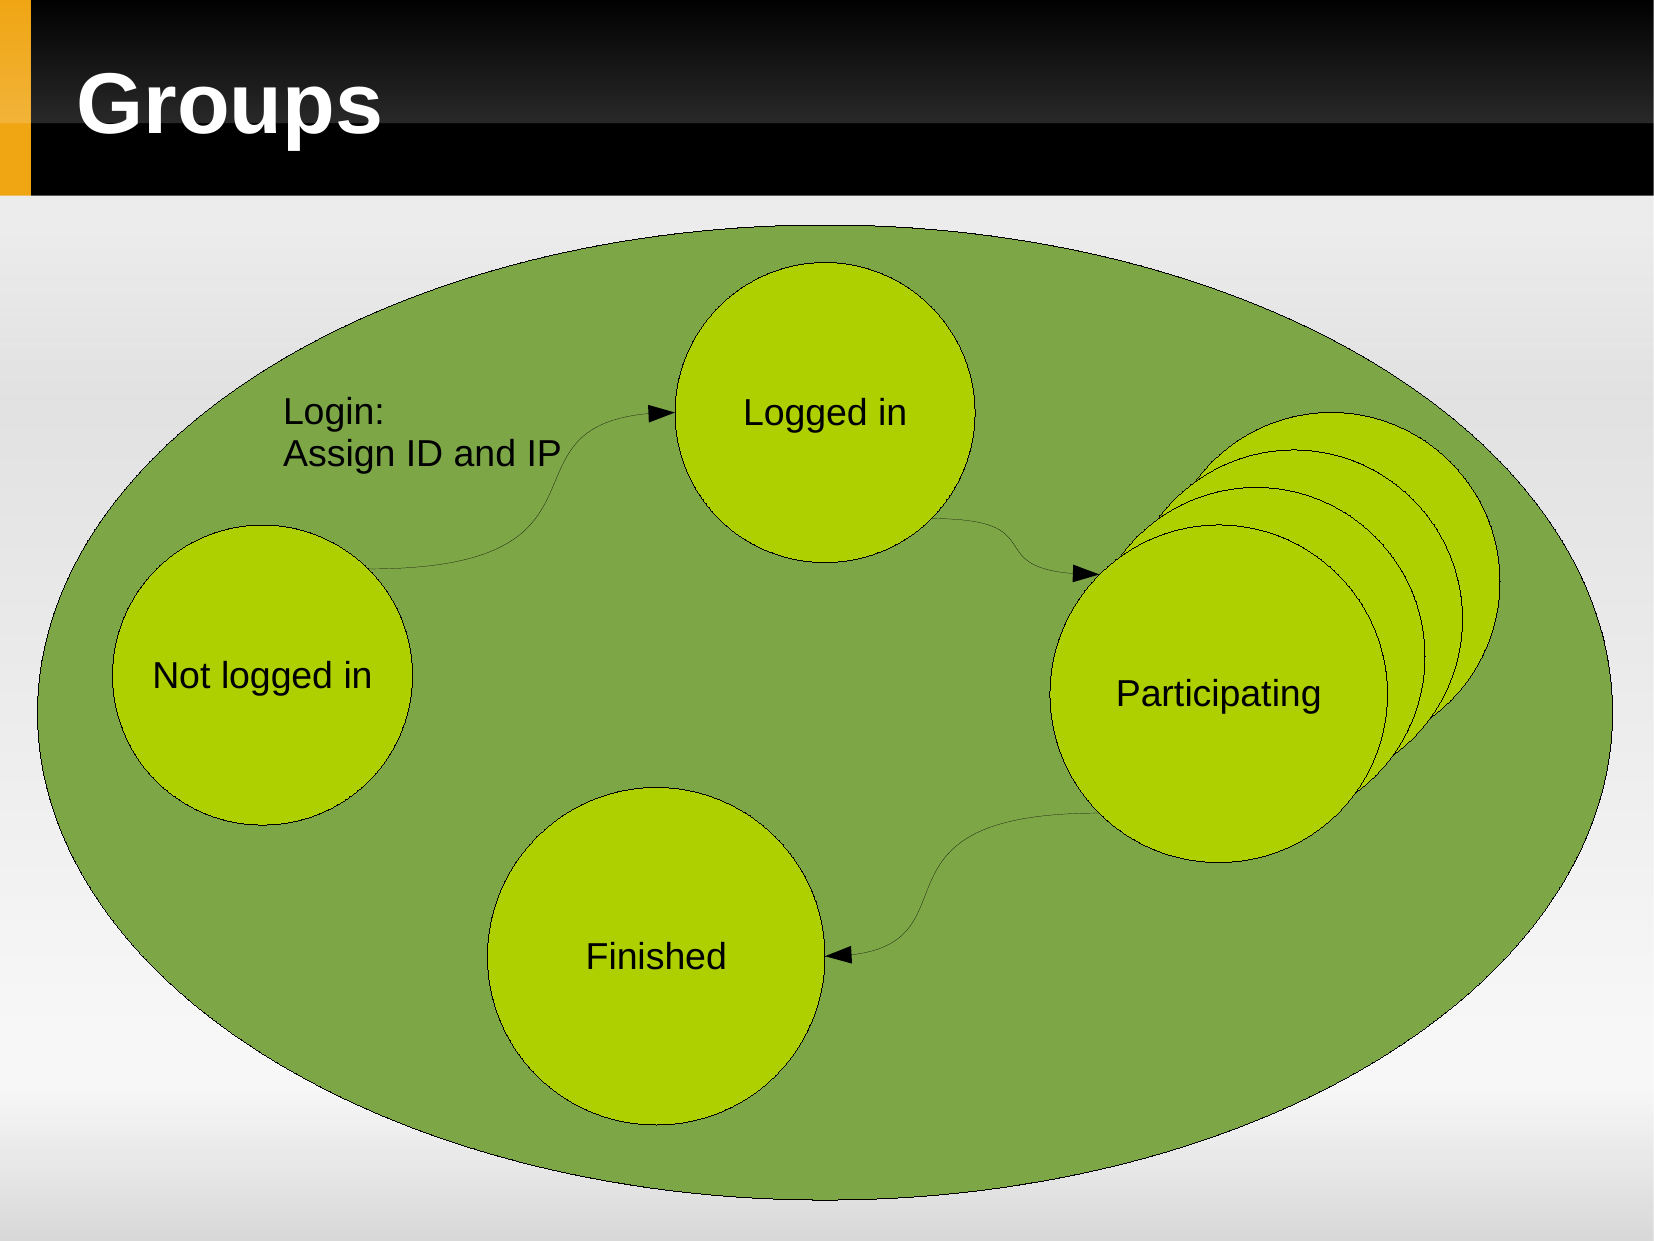

# Groups
Logged in
Login:
Assign ID and IP
Participating
Participating
Participating
Not logged in
Participating
Finished